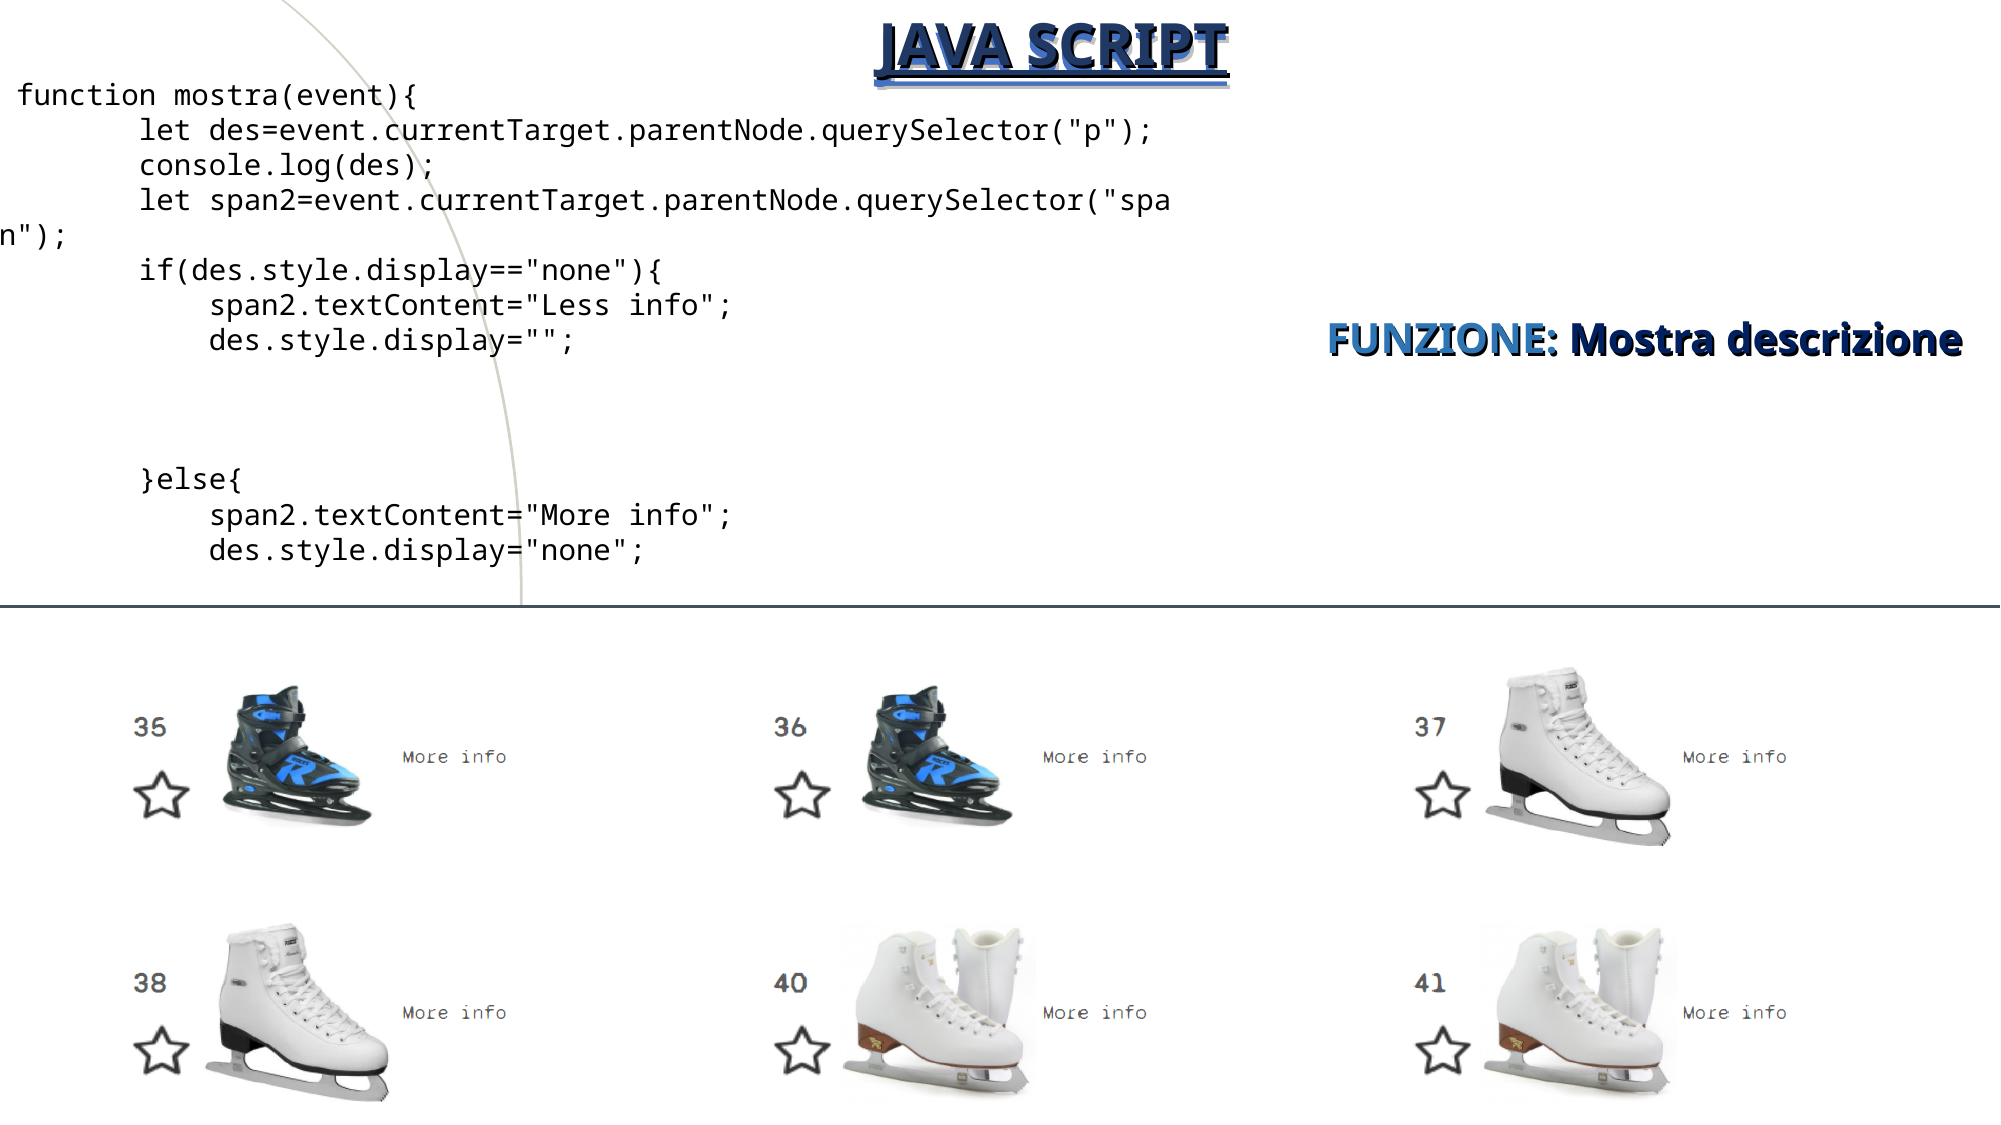

JAVA SCRIPT
 function mostra(event){
        let des=event.currentTarget.parentNode.querySelector("p");
        console.log(des);
        let span2=event.currentTarget.parentNode.querySelector("span");
        if(des.style.display=="none"){
            span2.textContent="Less info";
            des.style.display="";
        }else{
            span2.textContent="More info";
            des.style.display="none";
        }}
    }
FUNZIONE: Mostra descrizione